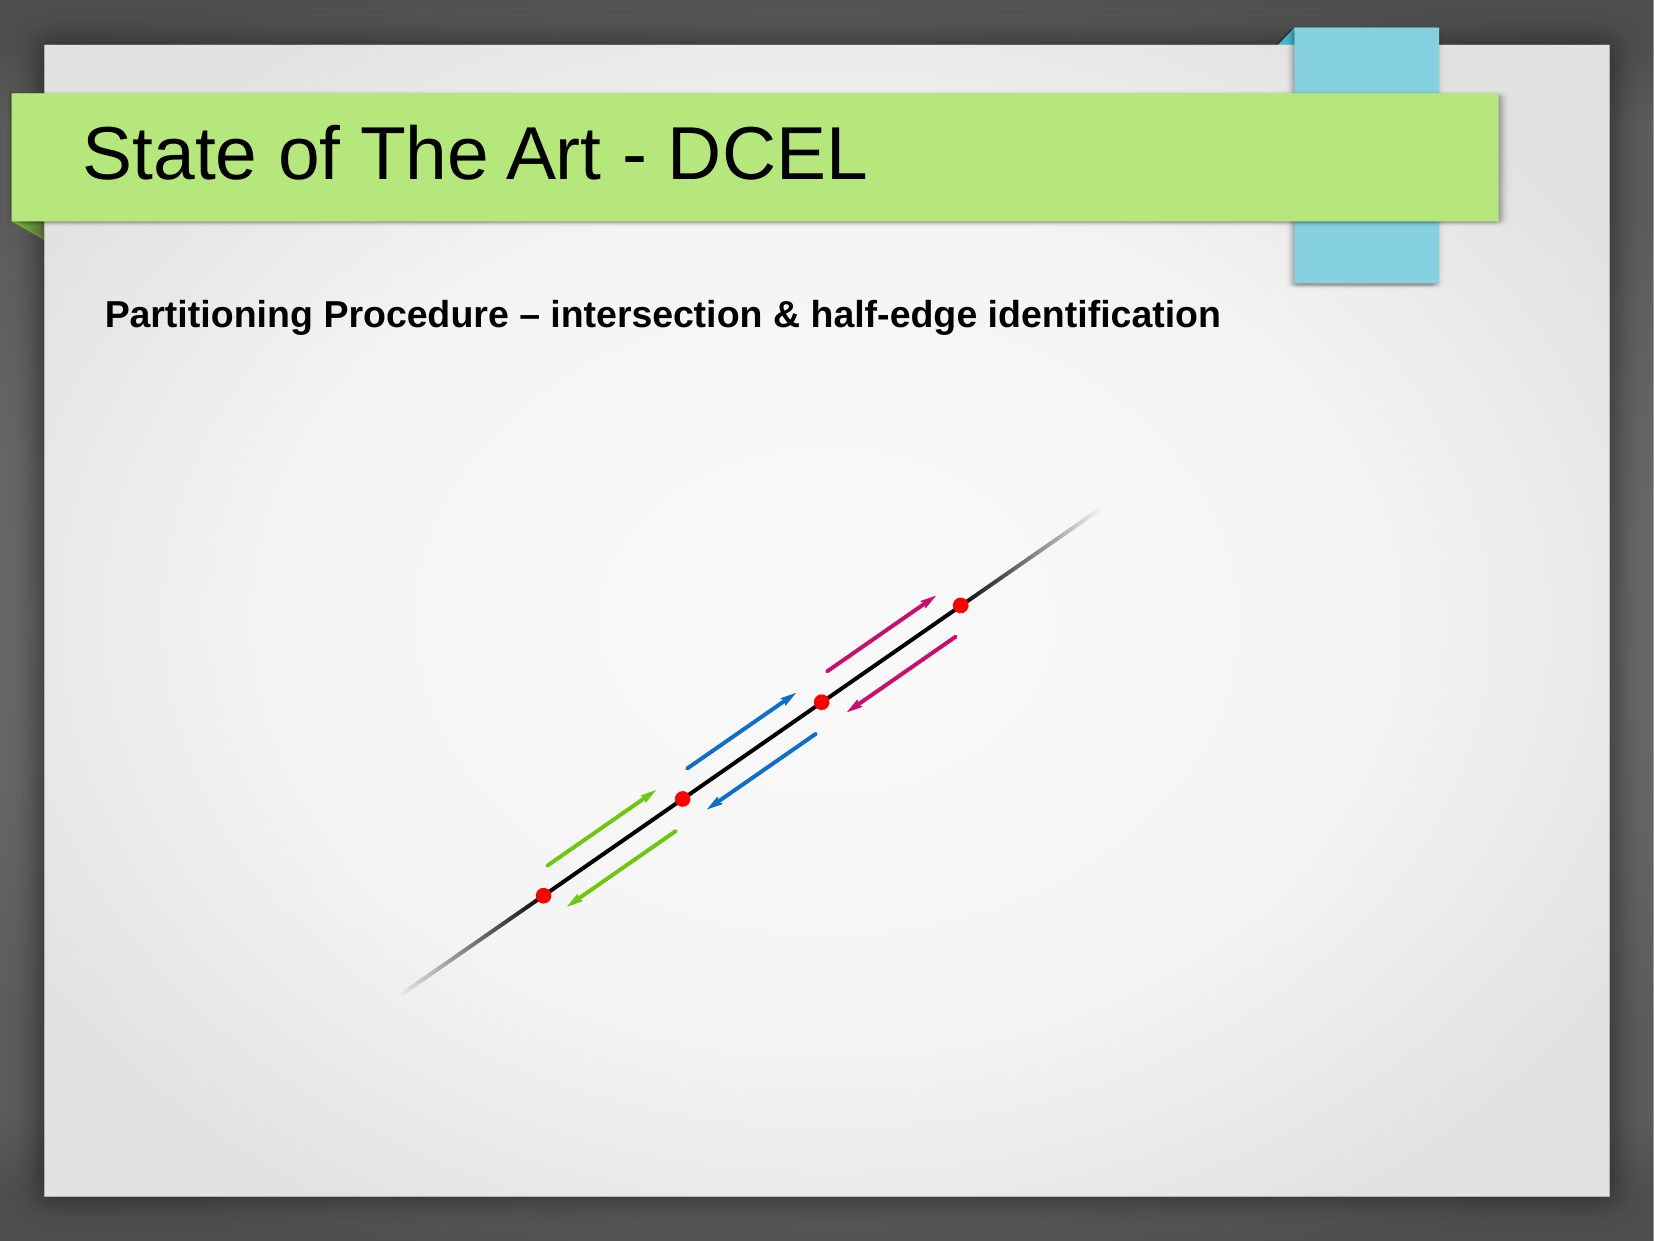

# State of The Art - DCEL
Partitioning Procedure – intersection & half-edge identification